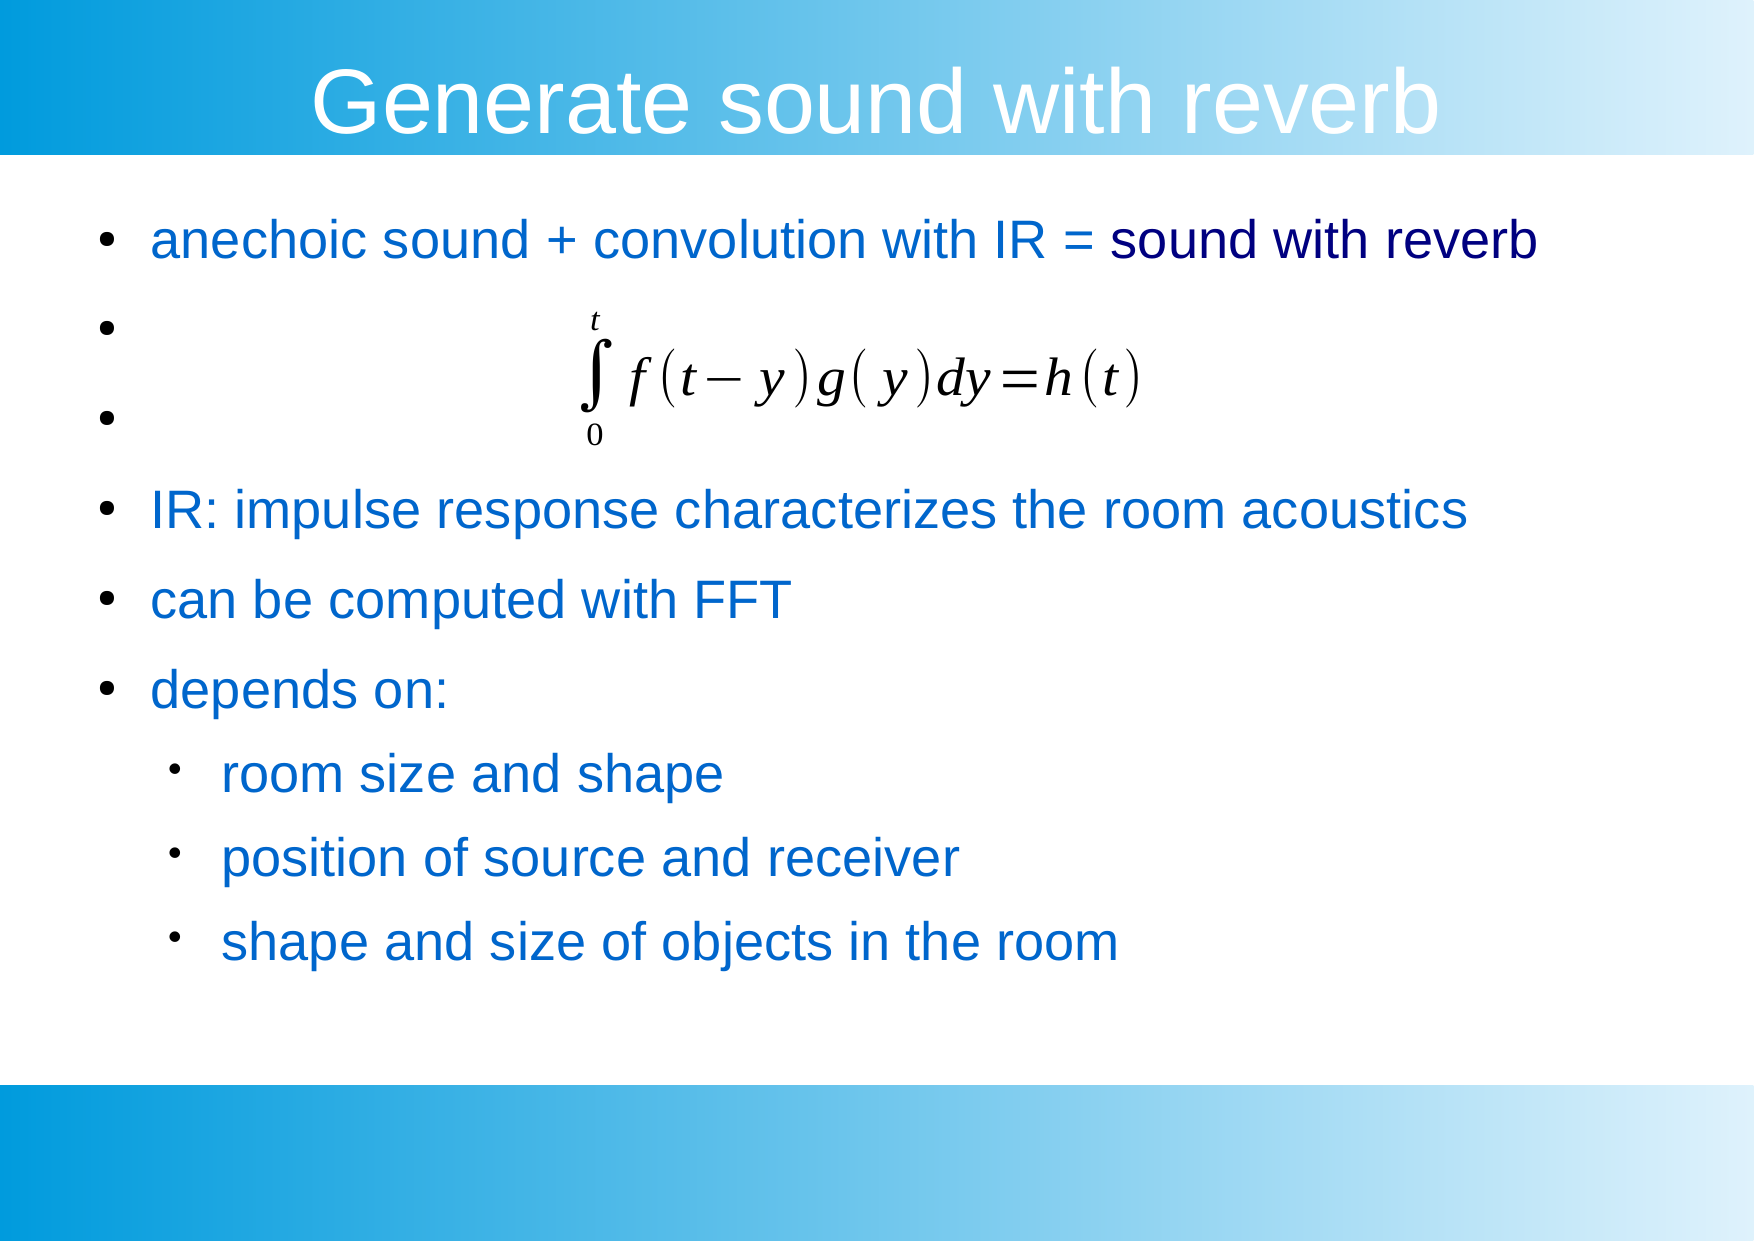

# Generate sound with reverb
anechoic sound + convolution with IR = sound with reverb
IR: impulse response characterizes the room acoustics
can be computed with FFT
depends on:
room size and shape
position of source and receiver
shape and size of objects in the room